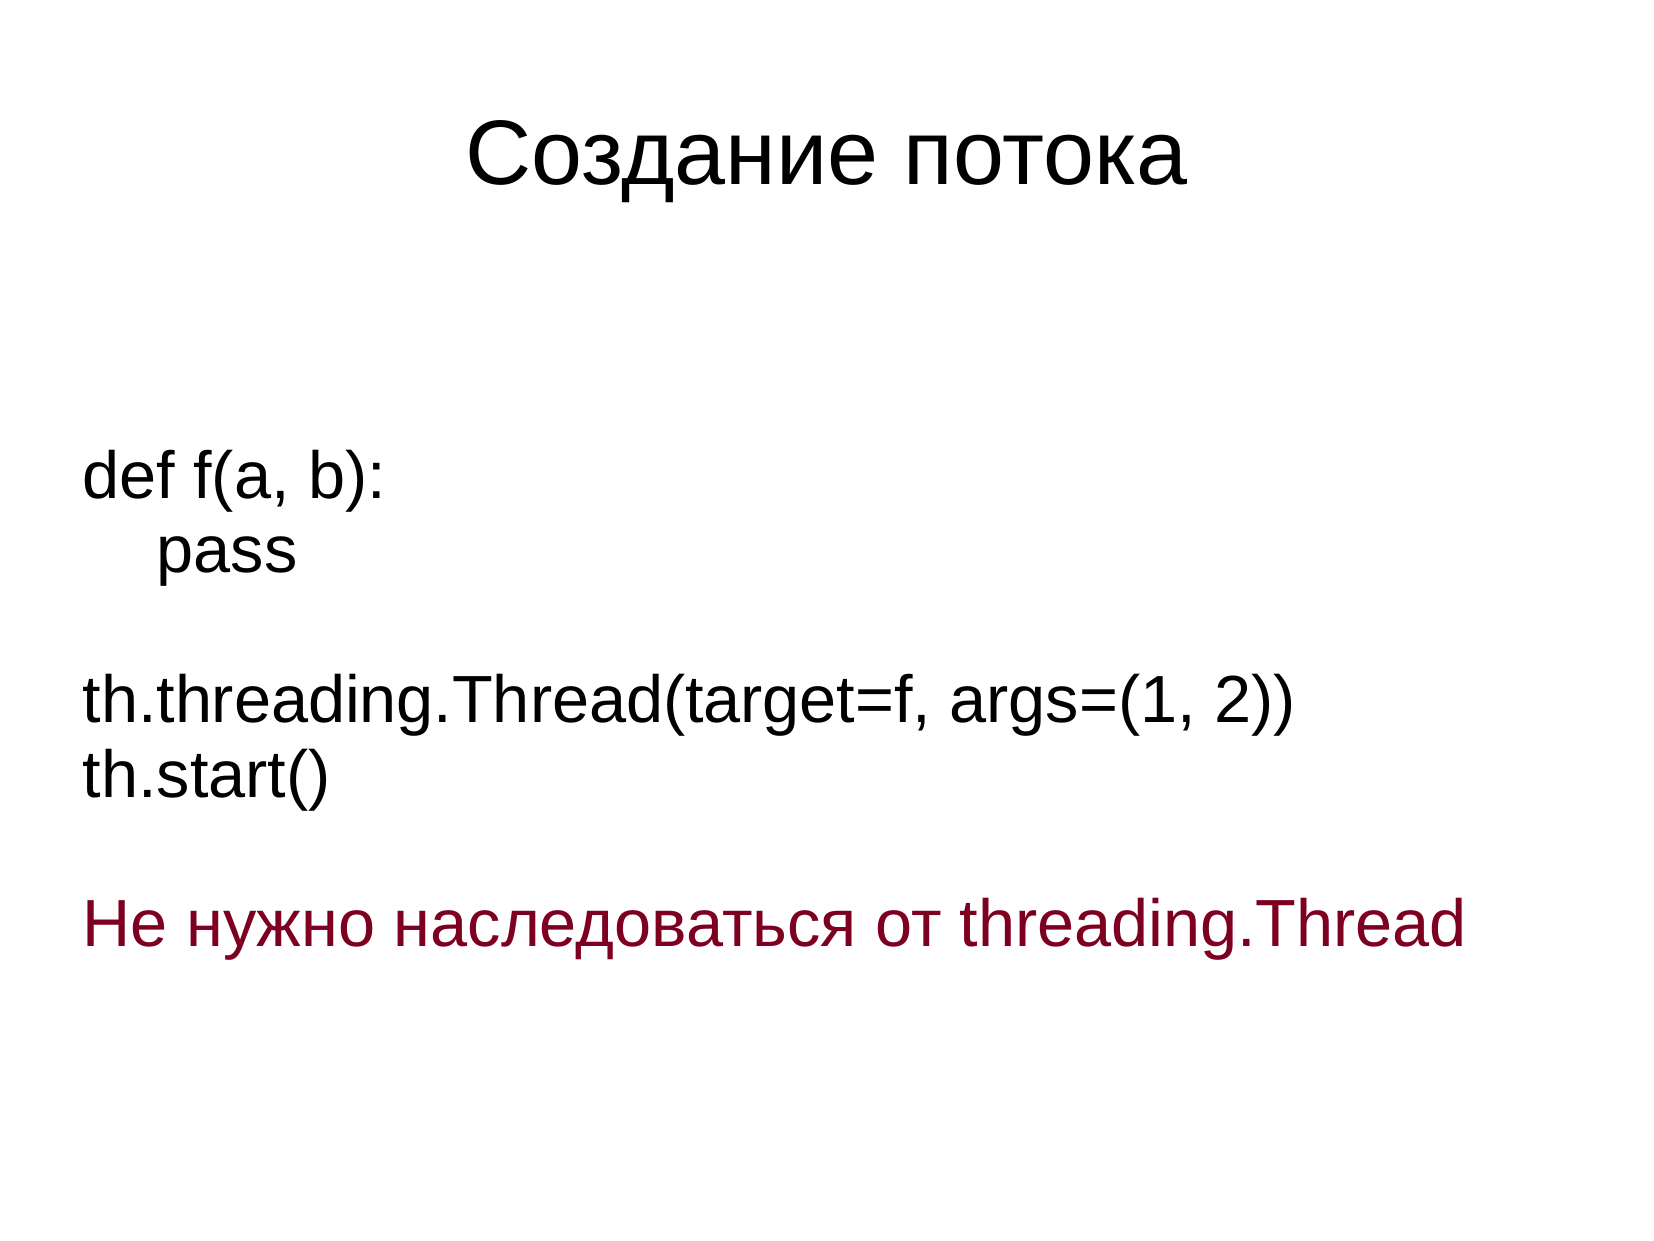

# Создание потока
def f(a, b):
 pass
th.threading.Thread(target=f, args=(1, 2))
th.start()
Не нужно наследоваться от threading.Thread